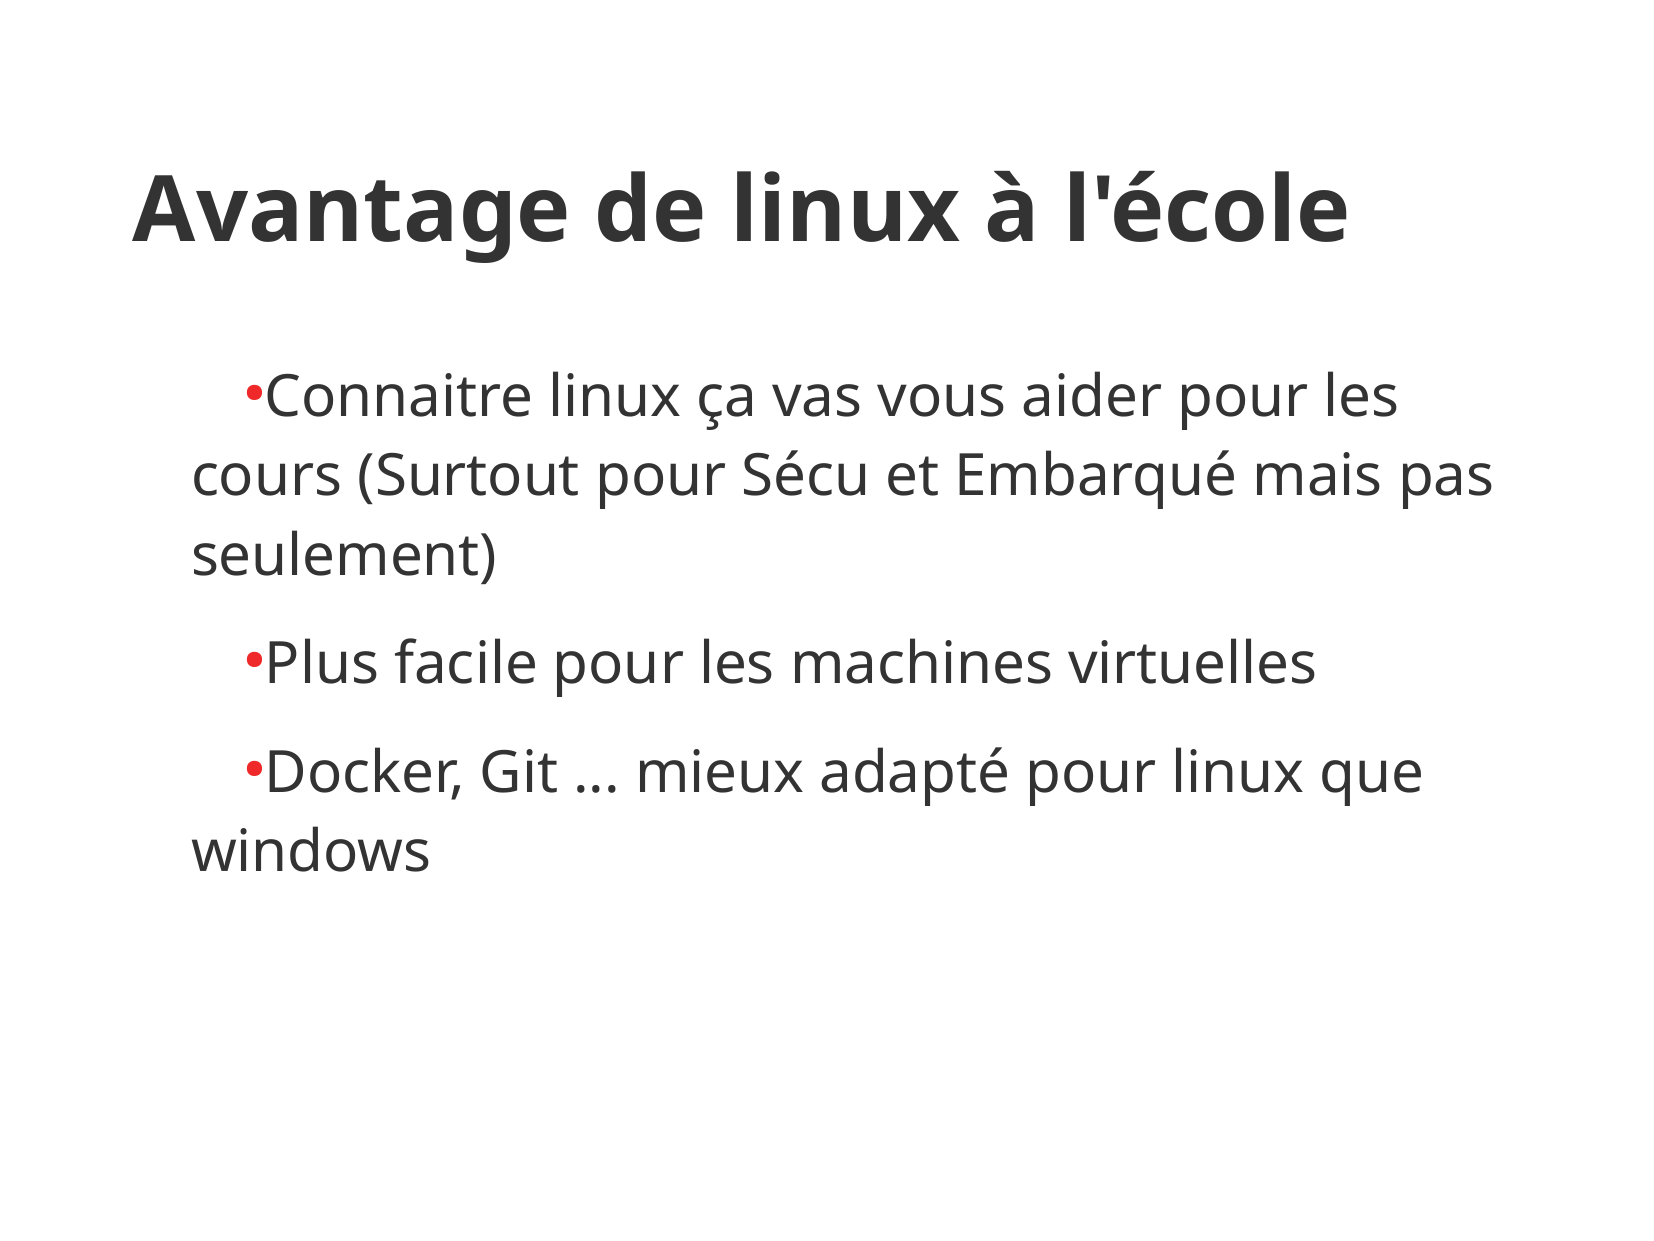

Avantage de linux à l'école
# Connaitre linux ça vas vous aider pour les cours (Surtout pour Sécu et Embarqué mais pas seulement)
Plus facile pour les machines virtuelles
Docker, Git ... mieux adapté pour linux que windows